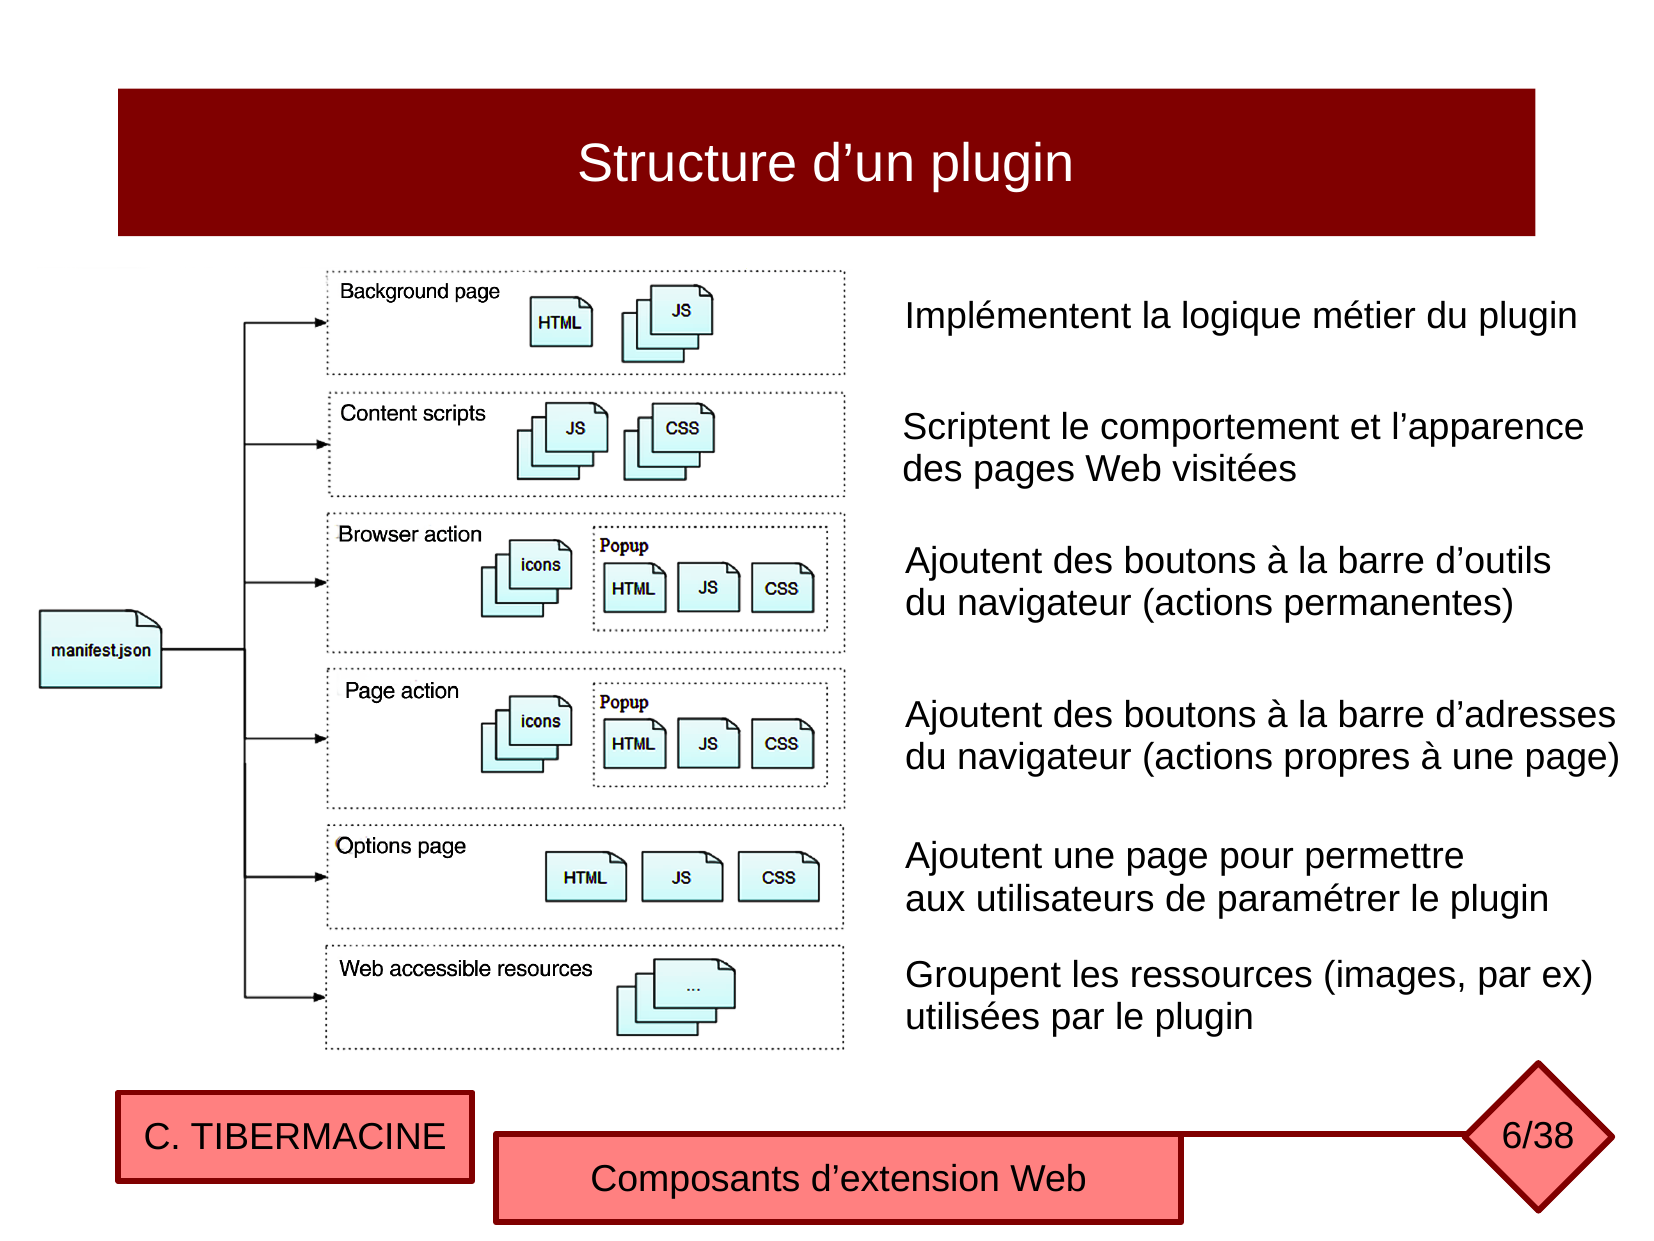

Structure d’un plugin
Implémentent la logique métier du plugin
Scriptent le comportement et l’apparence
des pages Web visitées
Ajoutent des boutons à la barre d’outils
du navigateur (actions permanentes)
Ajoutent des boutons à la barre d’adresses
du navigateur (actions propres à une page)
Ajoutent une page pour permettre
aux utilisateurs de paramétrer le plugin
Groupent les ressources (images, par ex)
utilisées par le plugin
C. TIBERMACINE
Composants d’extension Web